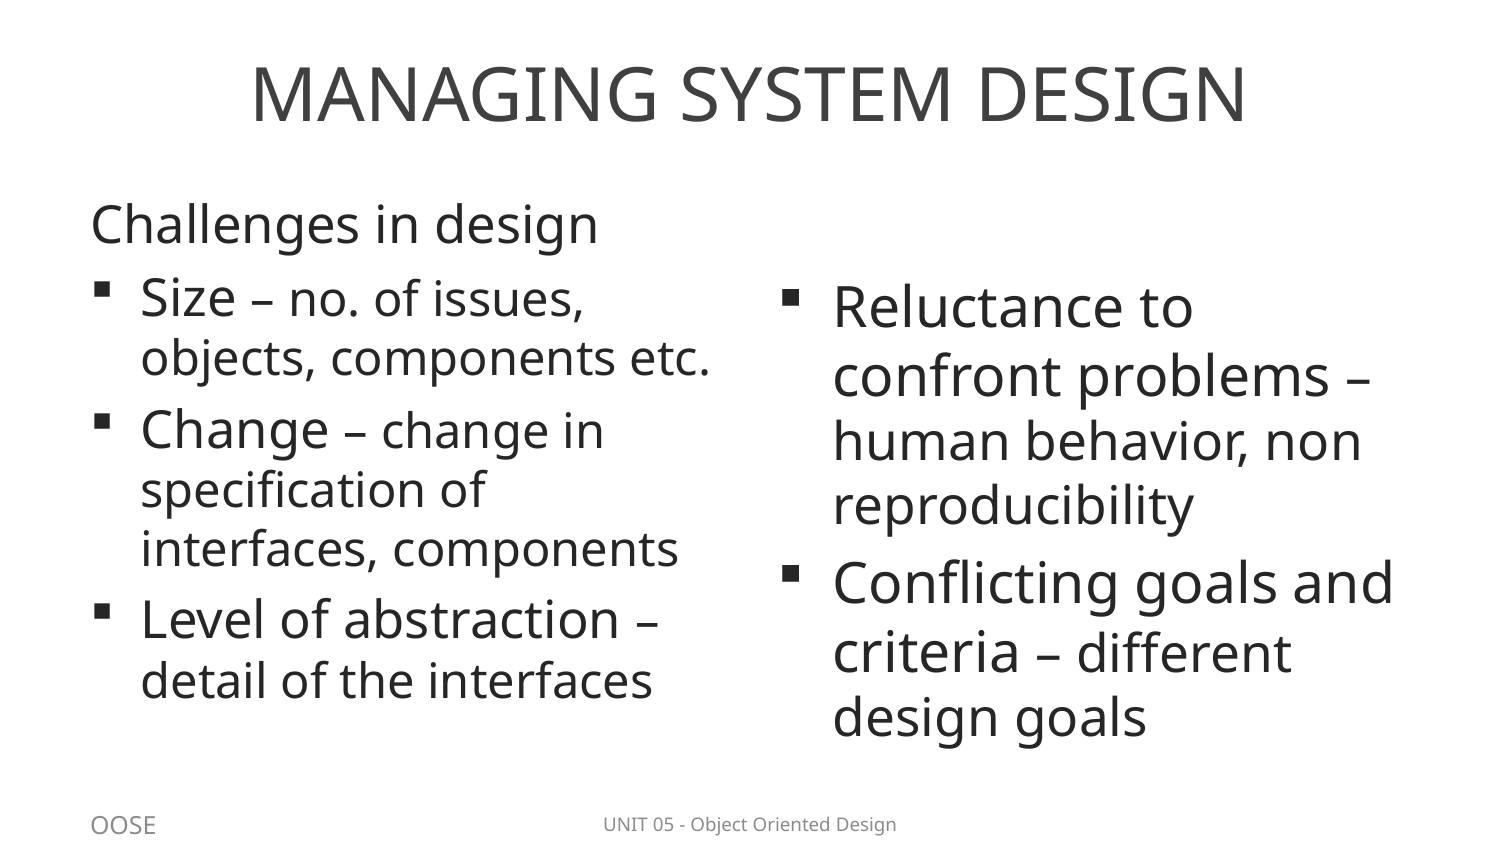

# Managing system design
Challenges in design
Size – no. of issues, objects, components etc.
Change – change in specification of interfaces, components
Level of abstraction – detail of the interfaces
Reluctance to confront problems – human behavior, non reproducibility
Conflicting goals and criteria – different design goals
OOSE
UNIT 05 - Object Oriented Design